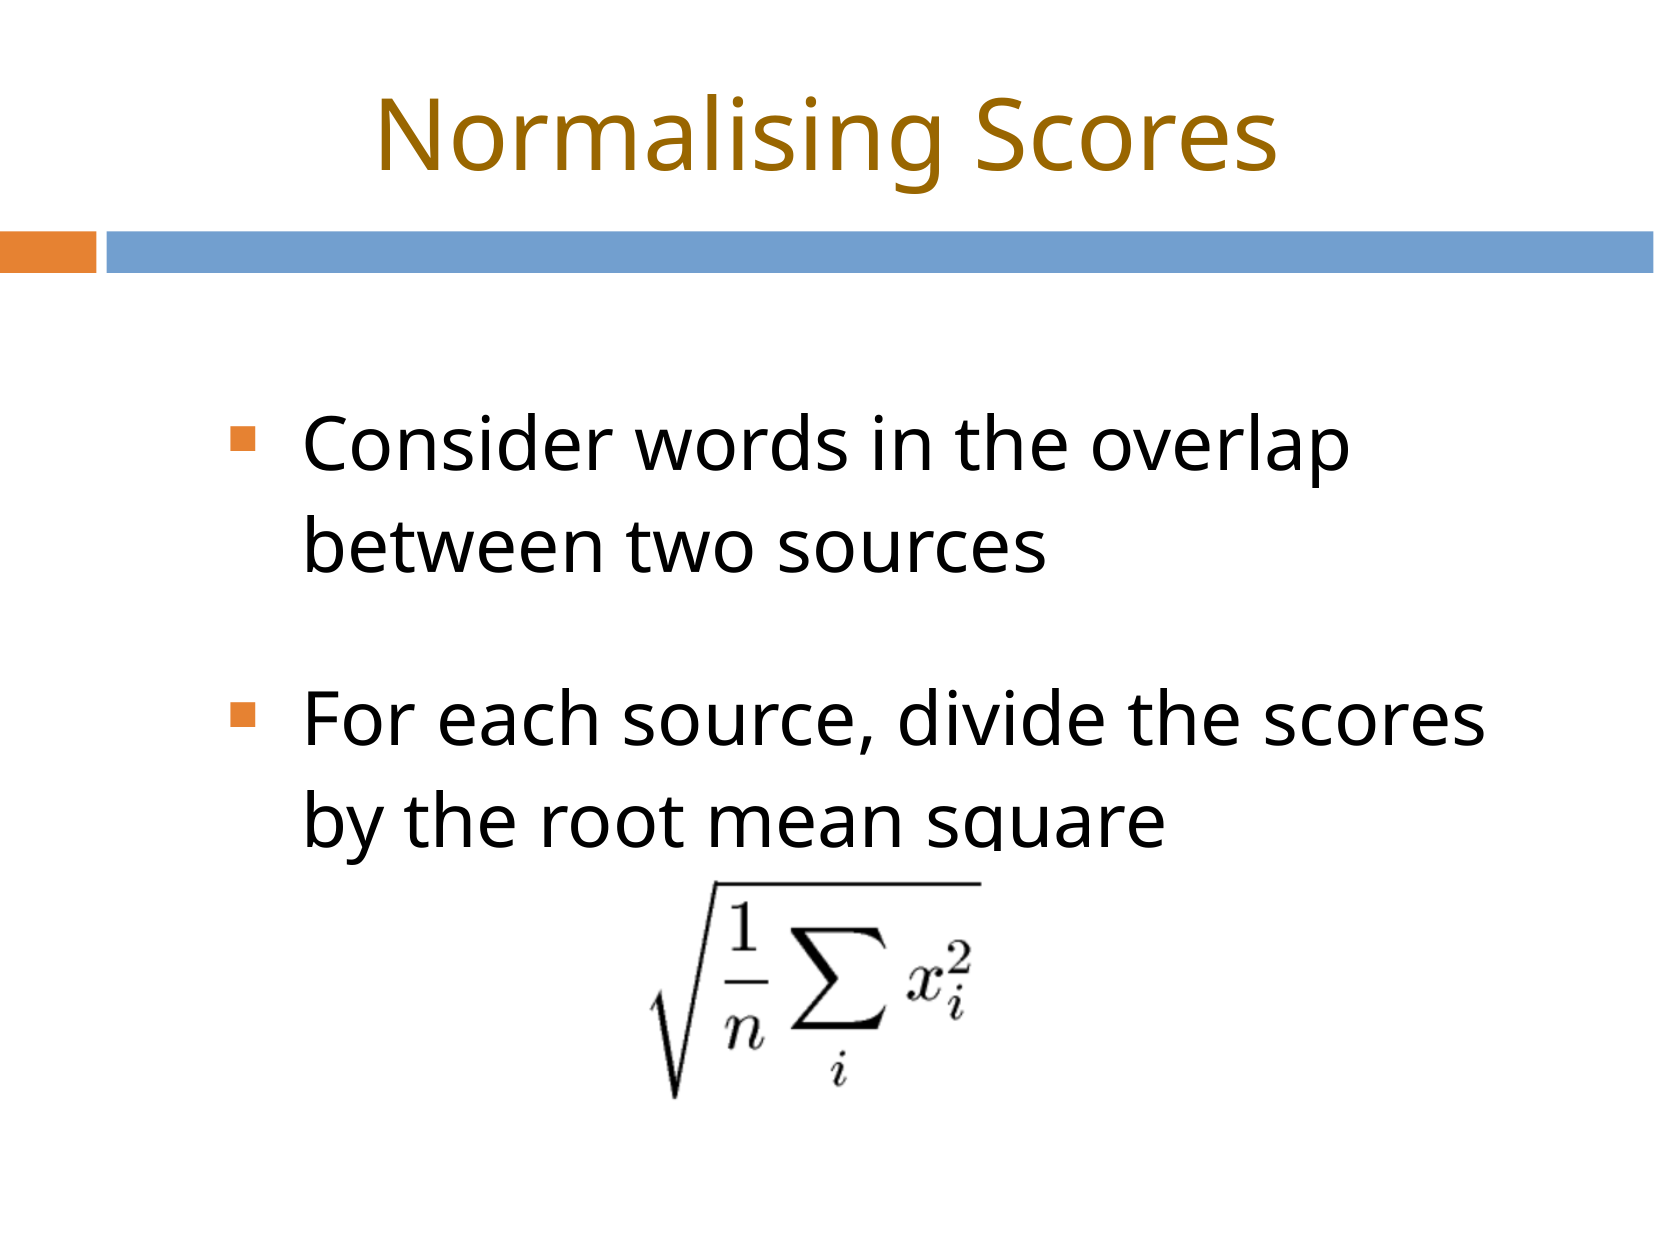

# Normalising Scores
Consider words in the overlap between two sources
For each source, divide the scores by the root mean square